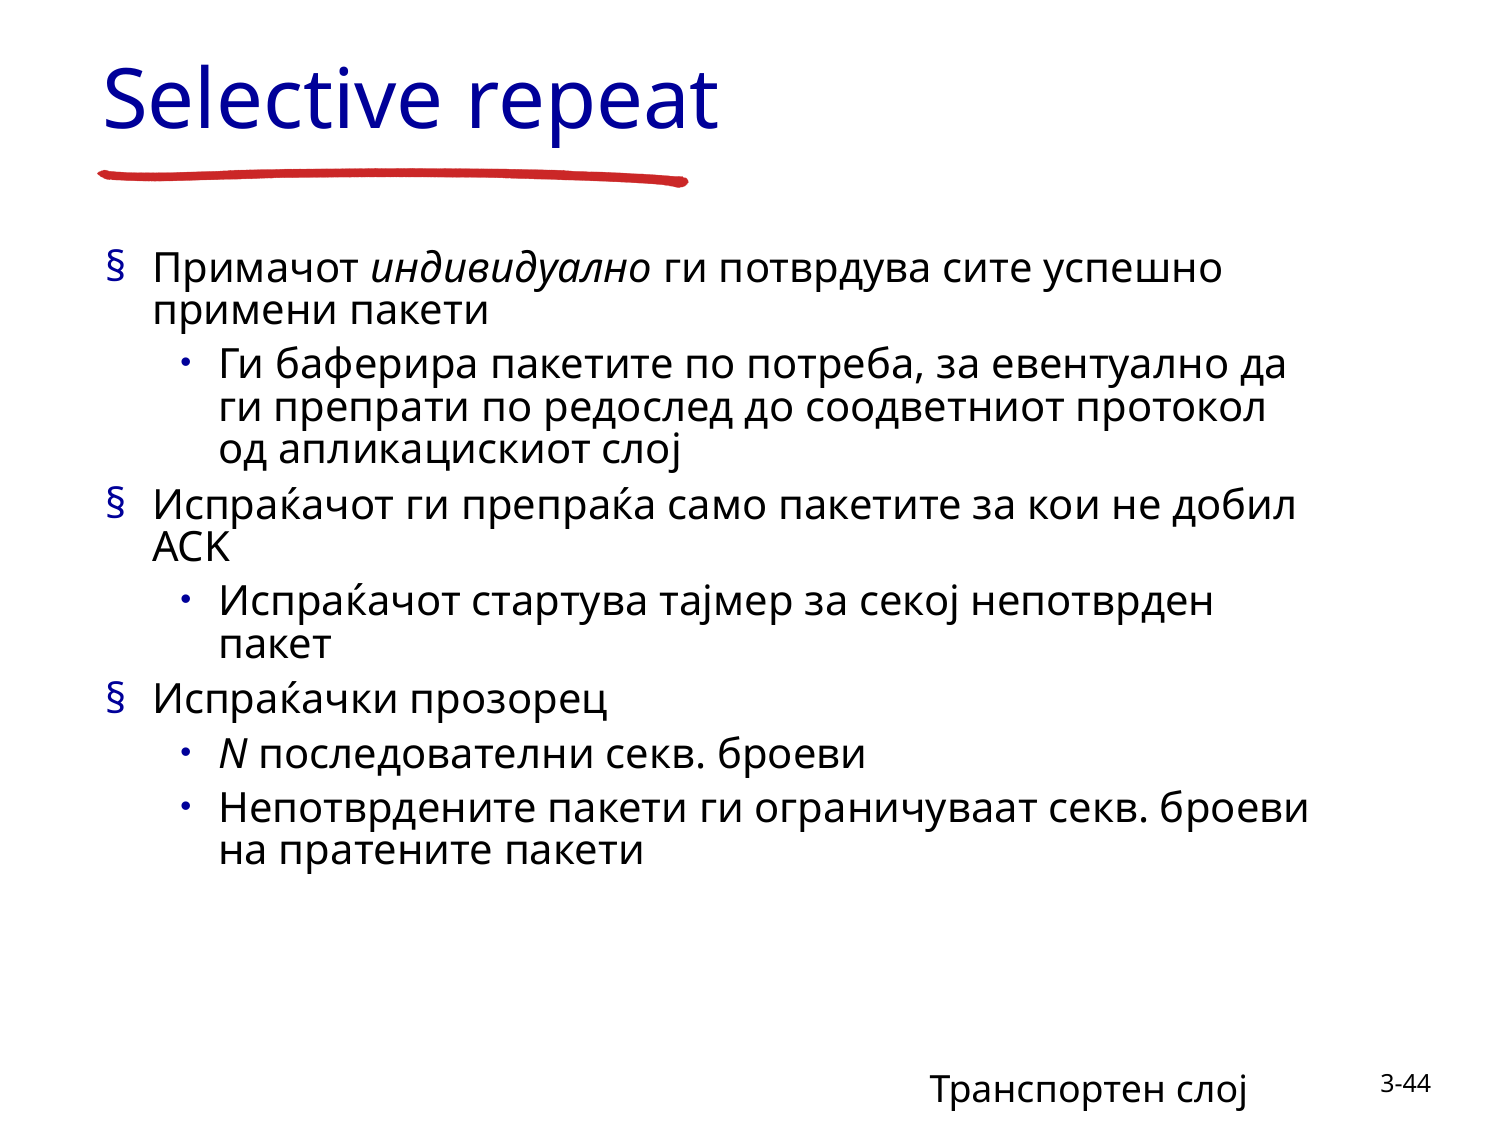

# Selective repeat
Примачот индивидуално ги потврдува сите успешно примени пакети
Ги баферира пакетите по потреба, за евентуално да ги препрати по редослед до соодветниот протокол од апликацискиот слој
Испраќачот ги препраќа само пакетите за кои не добил ACK
Испраќачот стартува тајмер за секој непотврден пакет
Испраќачки прозорец
N последователни секв. броеви
Непотврдените пакети ги ограничуваат секв. броеви на пратените пакети
Транспортен слој